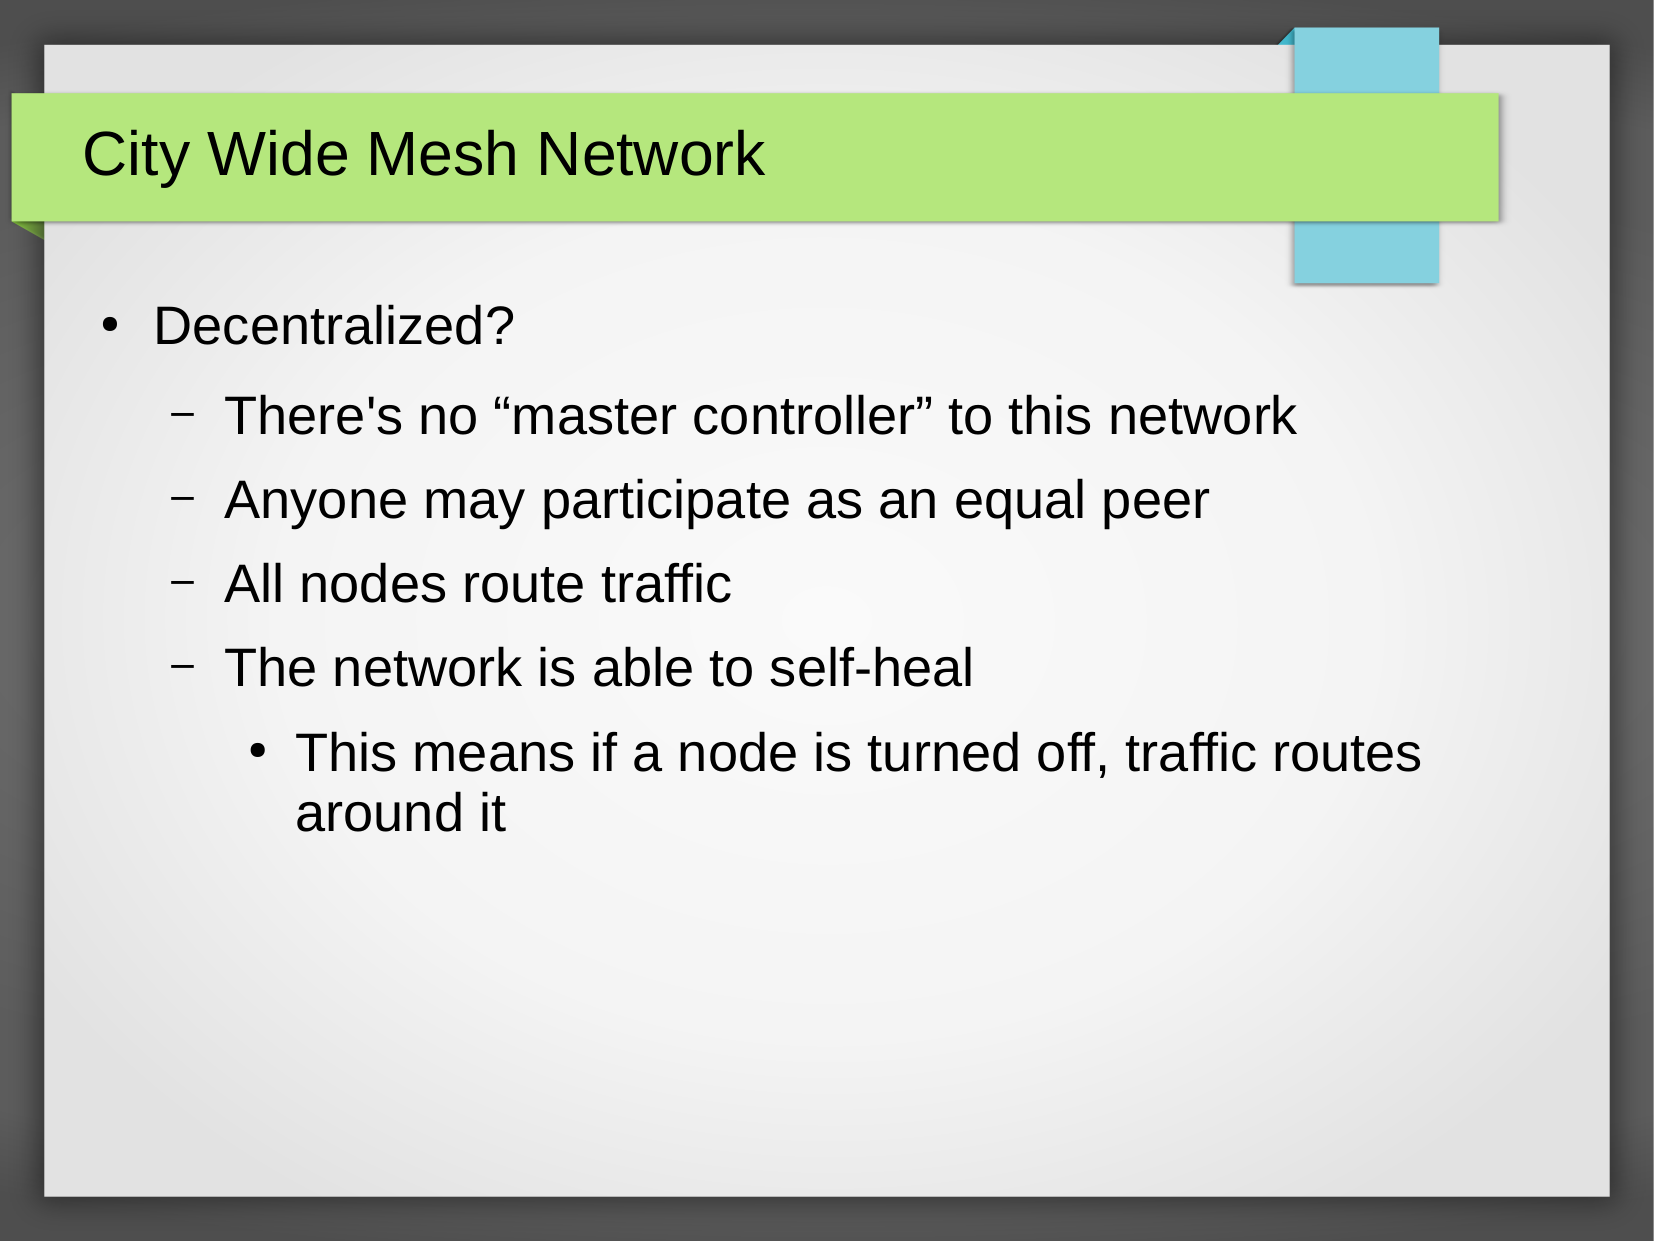

# City Wide Mesh Network
Decentralized?
There's no “master controller” to this network
Anyone may participate as an equal peer
All nodes route traffic
The network is able to self-heal
This means if a node is turned off, traffic routes around it